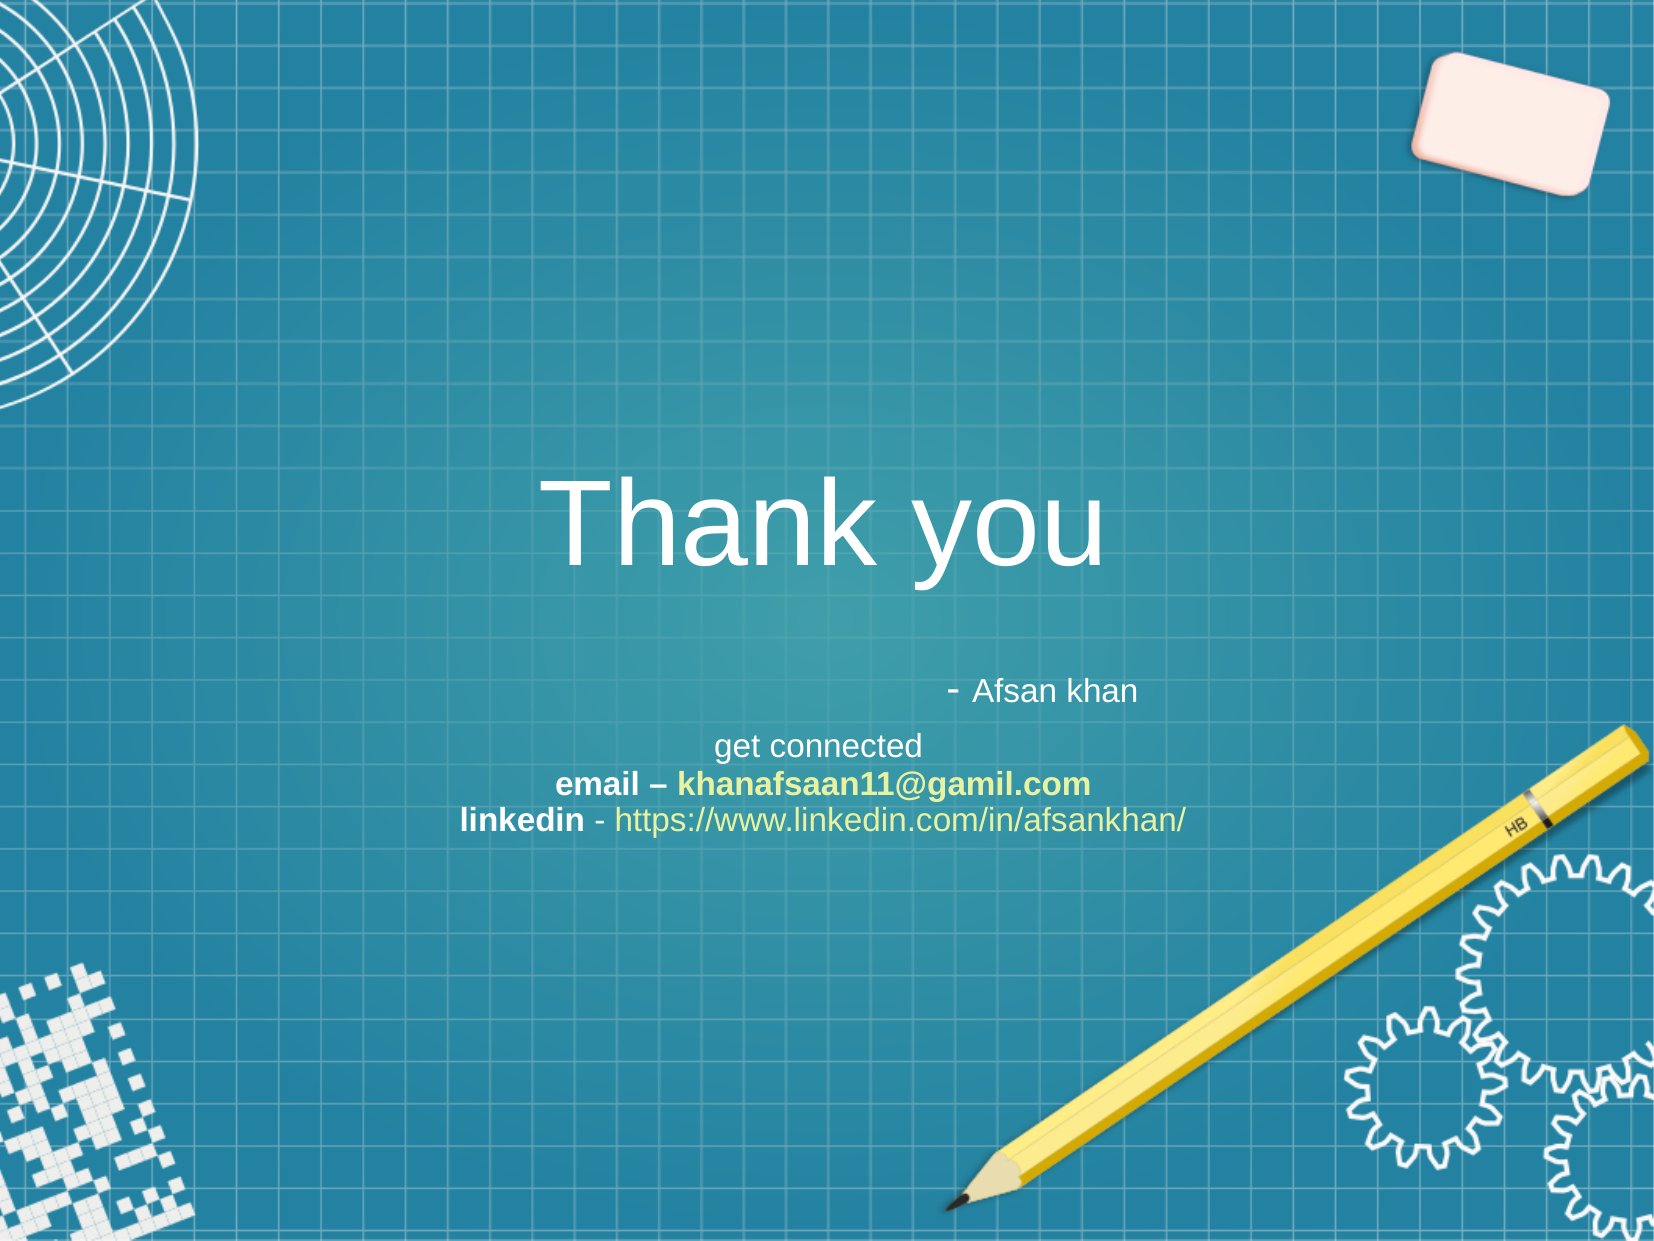

# Thank you - Afsan khan get connected email – khanafsaan11@gamil.com linkedin - https://www.linkedin.com/in/afsankhan/